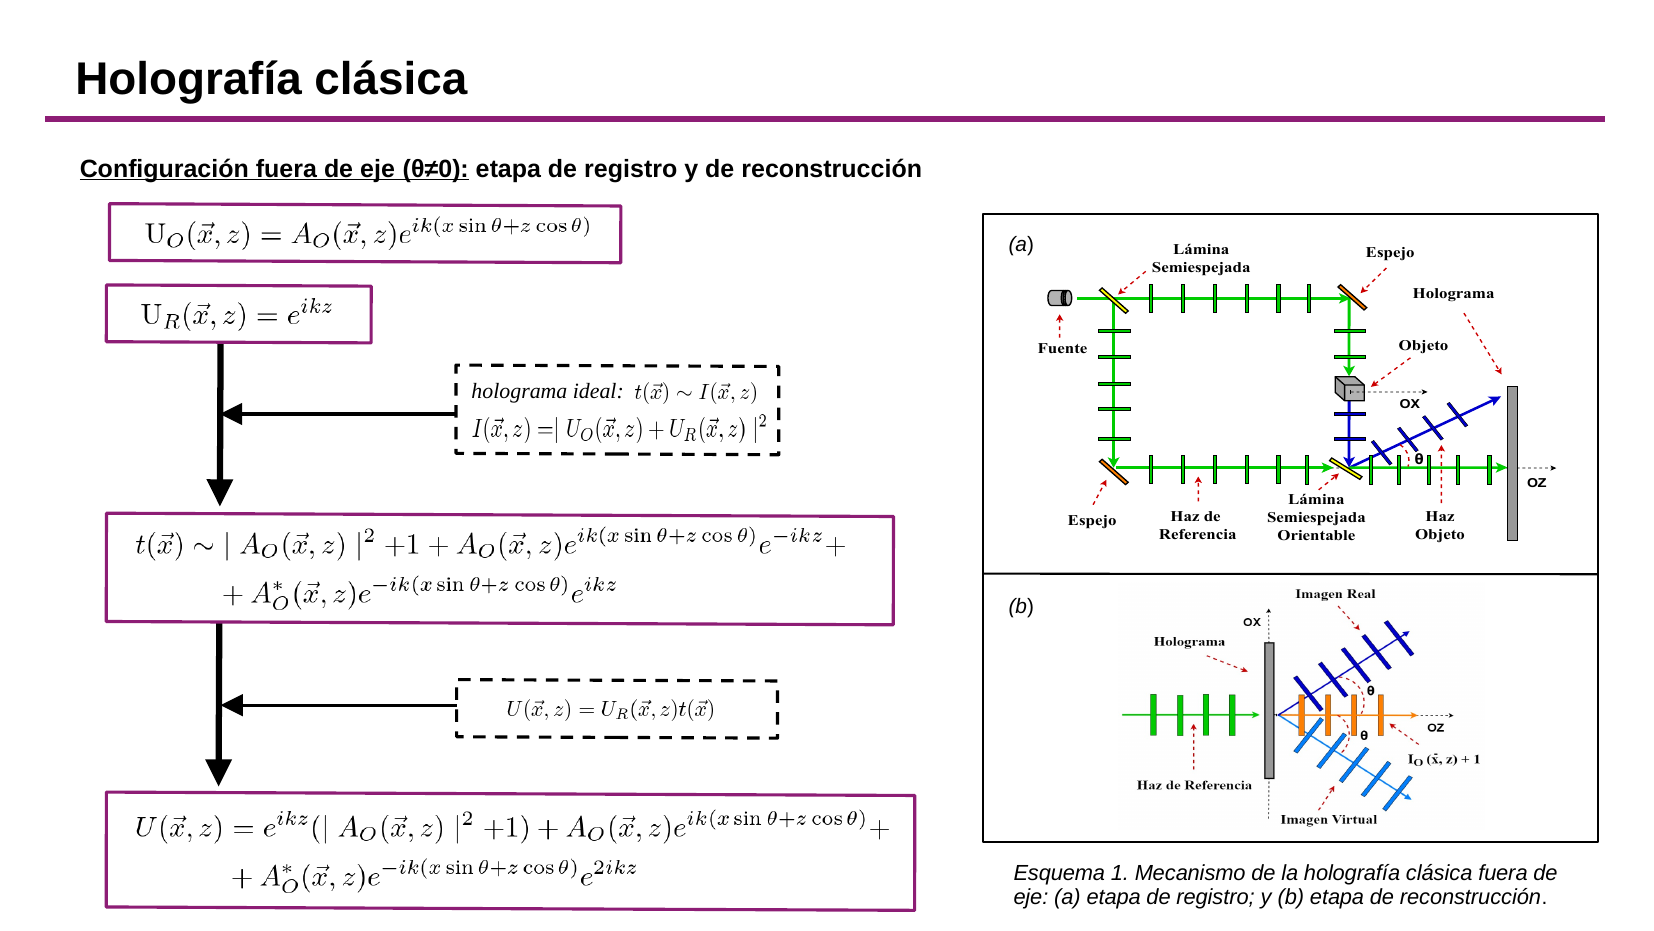

# Holografía clásica
Configuración fuera de eje (θ≠0): etapa de registro y de reconstrucción
(a)
holograma ideal:
(b)
Esquema 1. Mecanismo de la holografía clásica fuera de eje: (a) etapa de registro; y (b) etapa de reconstrucción.